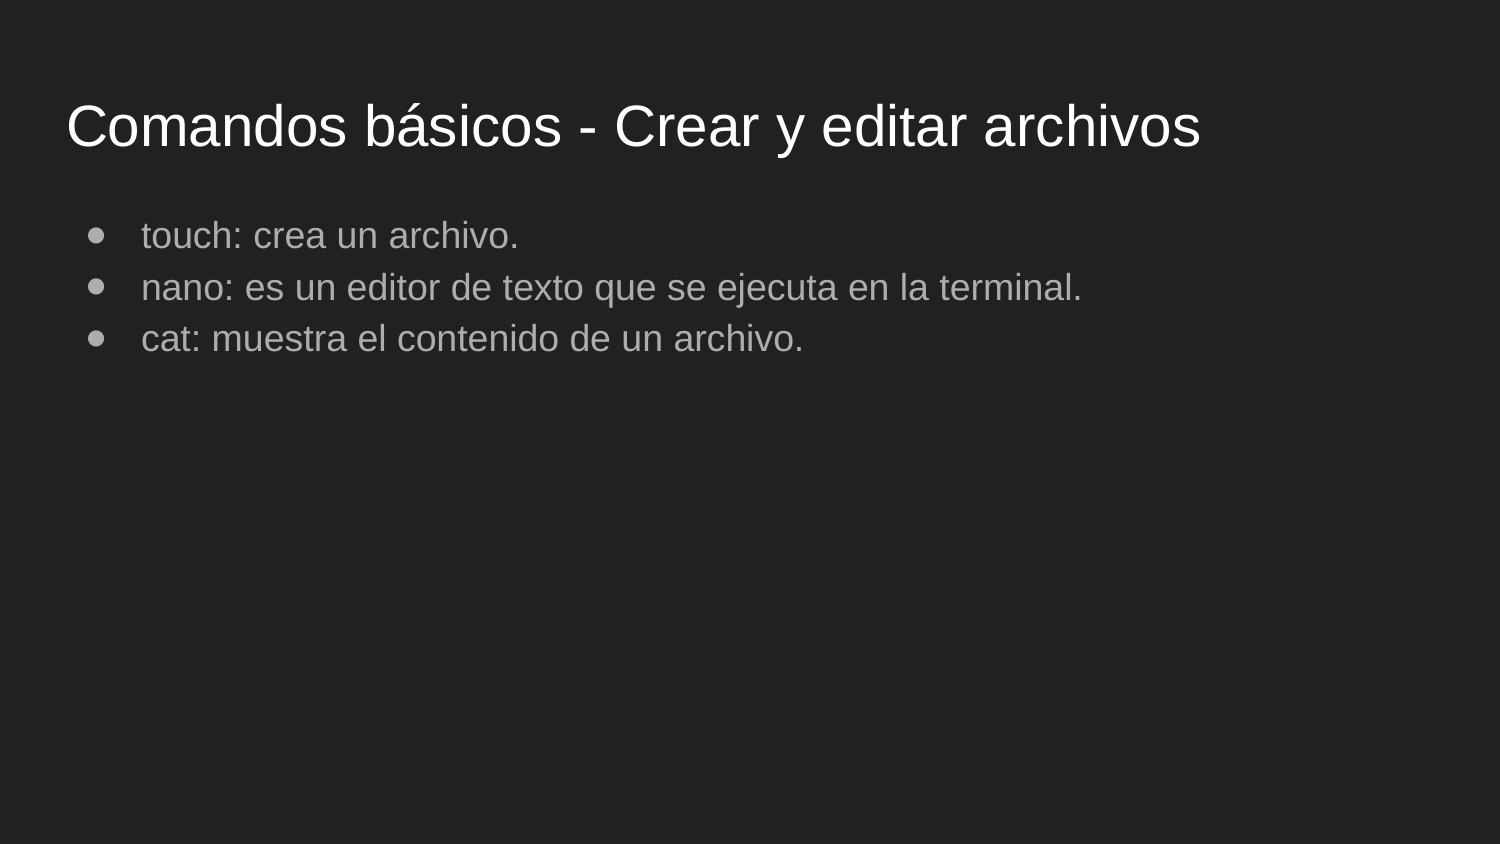

# Comandos básicos - Crear y editar archivos
touch: crea un archivo.
nano: es un editor de texto que se ejecuta en la terminal.
cat: muestra el contenido de un archivo.